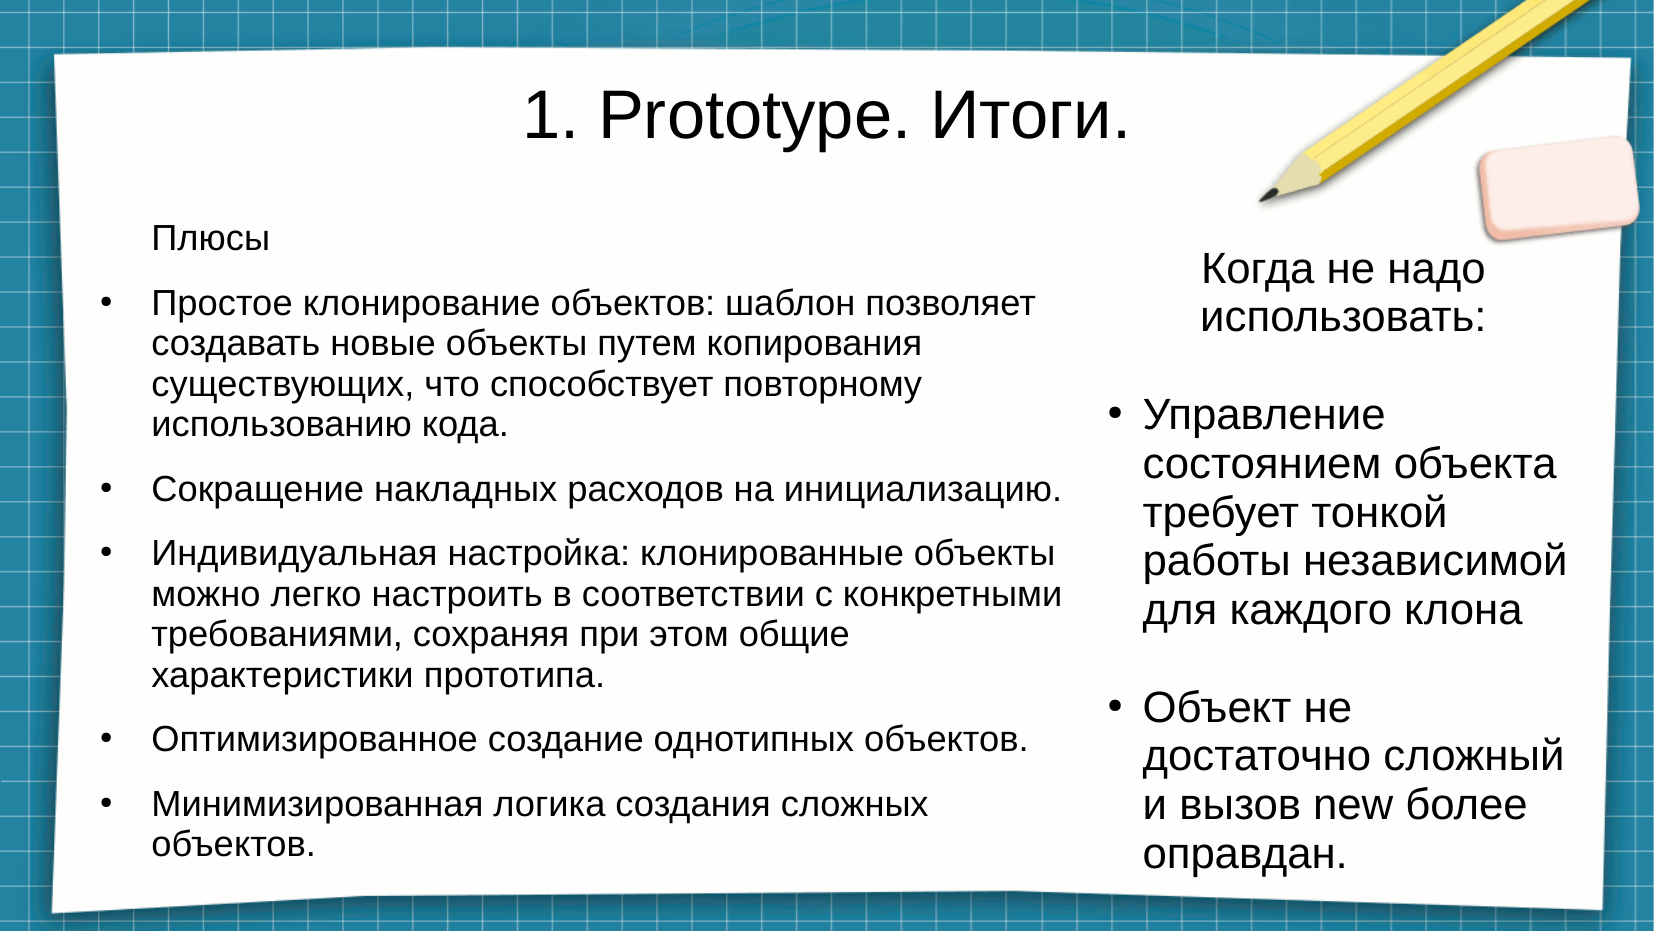

# 1. Prototype. Итоги.
Плюсы
Простое клонирование объектов: шаблон позволяет создавать новые объекты путем копирования существующих, что способствует повторному использованию кода.
Сокращение накладных расходов на инициализацию.
Индивидуальная настройка: клонированные объекты можно легко настроить в соответствии с конкретными требованиями, сохраняя при этом общие характеристики прототипа.
Оптимизированное создание однотипных объектов.
Минимизированная логика создания сложных объектов.
Когда не надо использовать:
Управление состоянием объекта требует тонкой работы независимой для каждого клона
Объект не достаточно сложный и вызов new более оправдан.